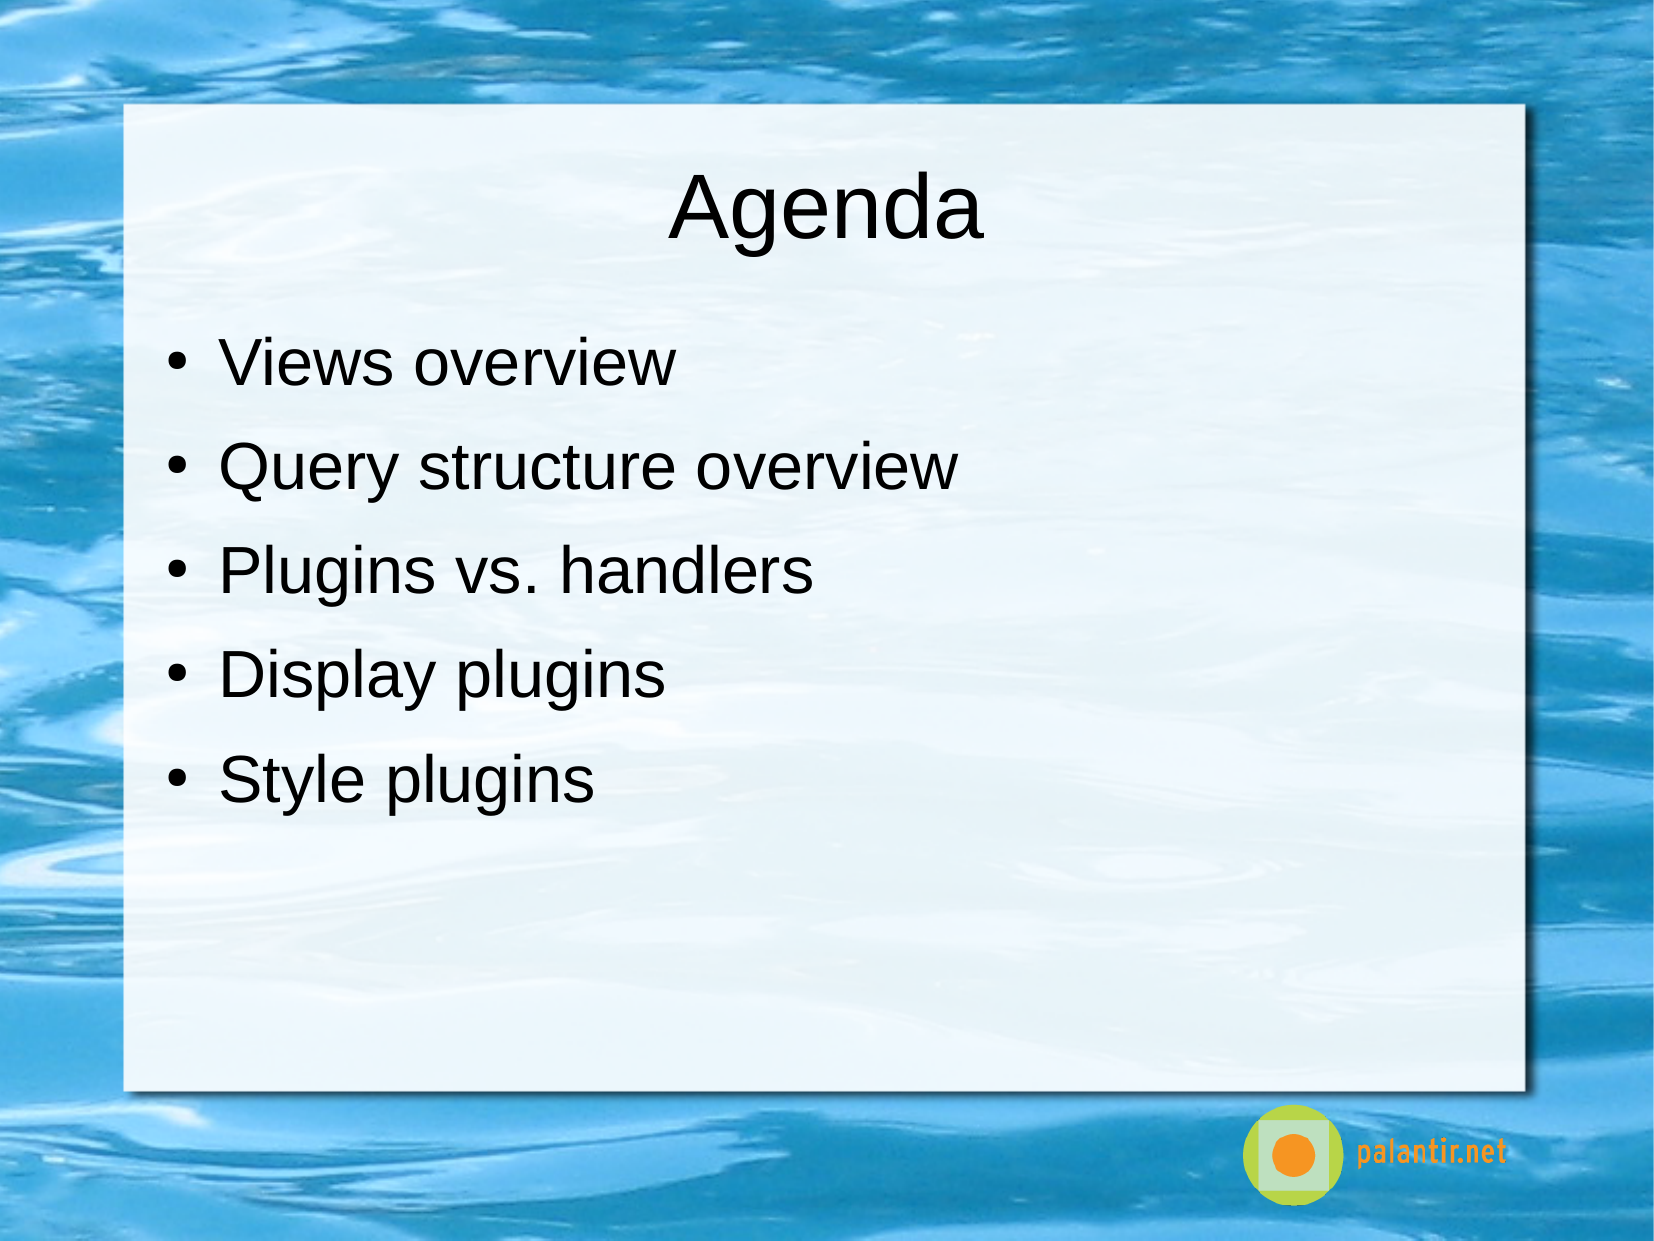

# Agenda
Views overview
Query structure overview
Plugins vs. handlers
Display plugins
Style plugins